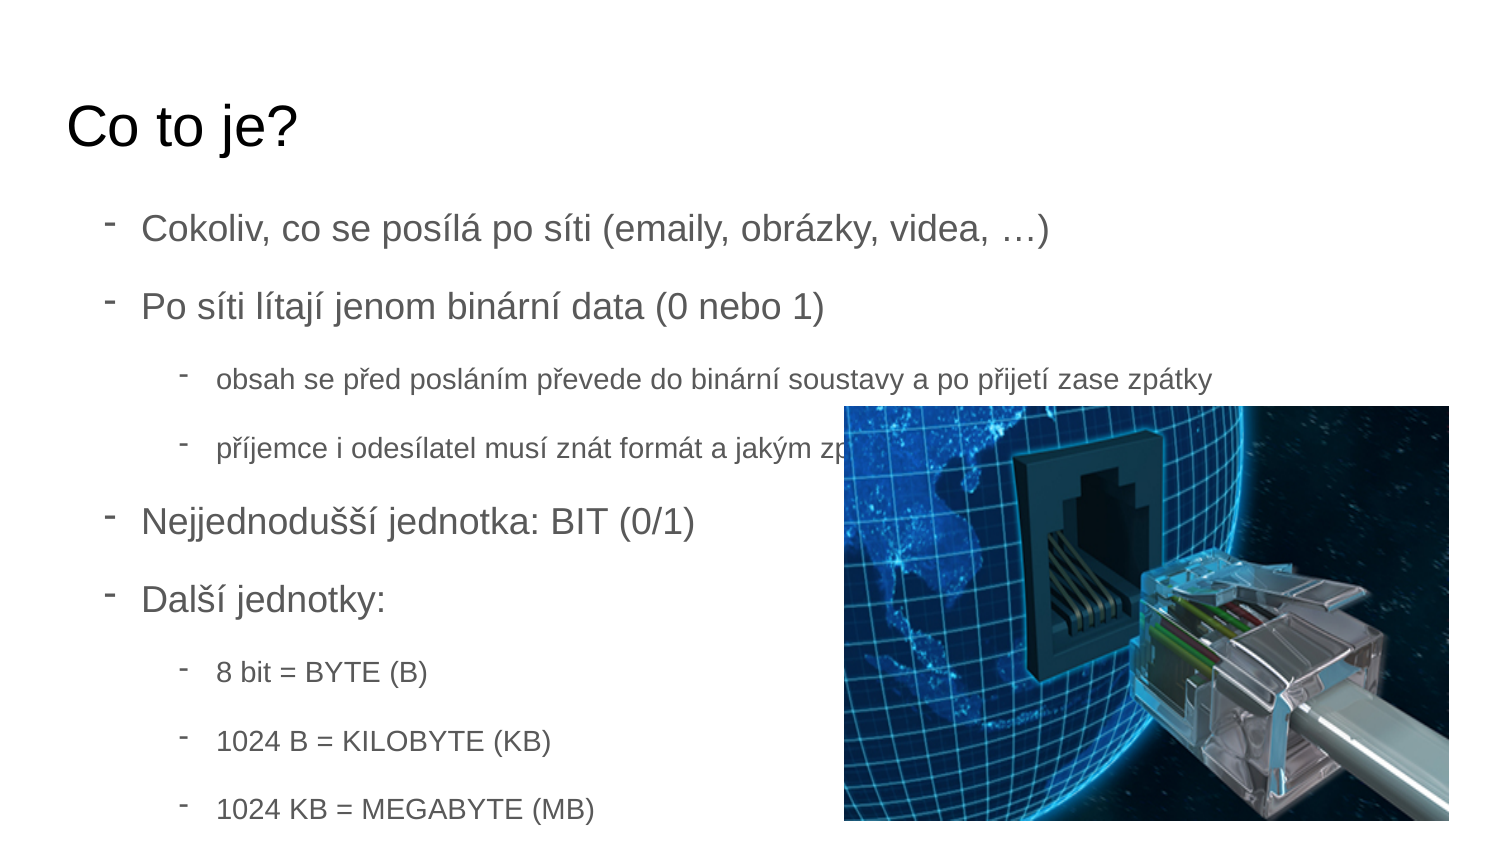

# Co to je?
Cokoliv, co se posílá po síti (emaily, obrázky, videa, …)
Po síti lítají jenom binární data (0 nebo 1)
obsah se před posláním převede do binární soustavy a po přijetí zase zpátky
příjemce i odesílatel musí znát formát a jakým způsobem převádět
Nejjednodušší jednotka: BIT (0/1)
Další jednotky:
8 bit = BYTE (B)
1024 B = KILOBYTE (KB)
1024 KB = MEGABYTE (MB)
více: https://en.wikipedia.org/wiki/Binary_prefix
Příklady:
mp3 ~ 3-4MB
email ~ 5KB